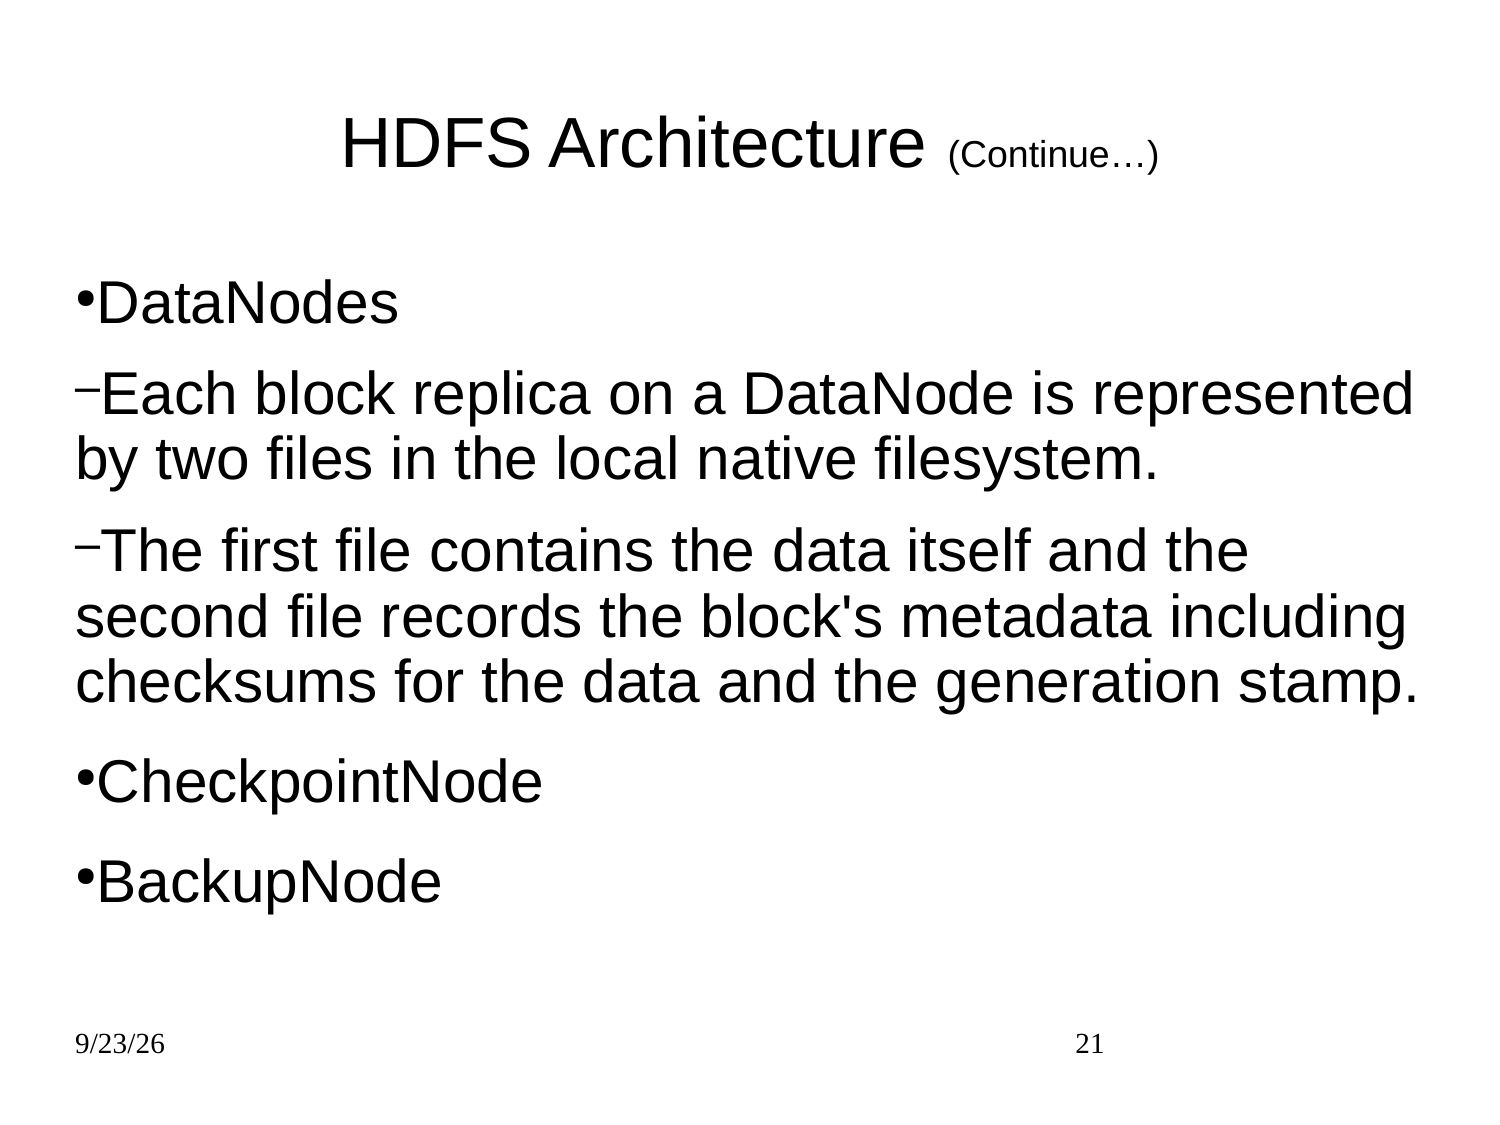

# HDFS Architecture (Continue…)
DataNodes
Each block replica on a DataNode is represented by two files in the local native filesystem.
The first file contains the data itself and the second file records the block's metadata including checksums for the data and the generation stamp.
CheckpointNode
BackupNode
20